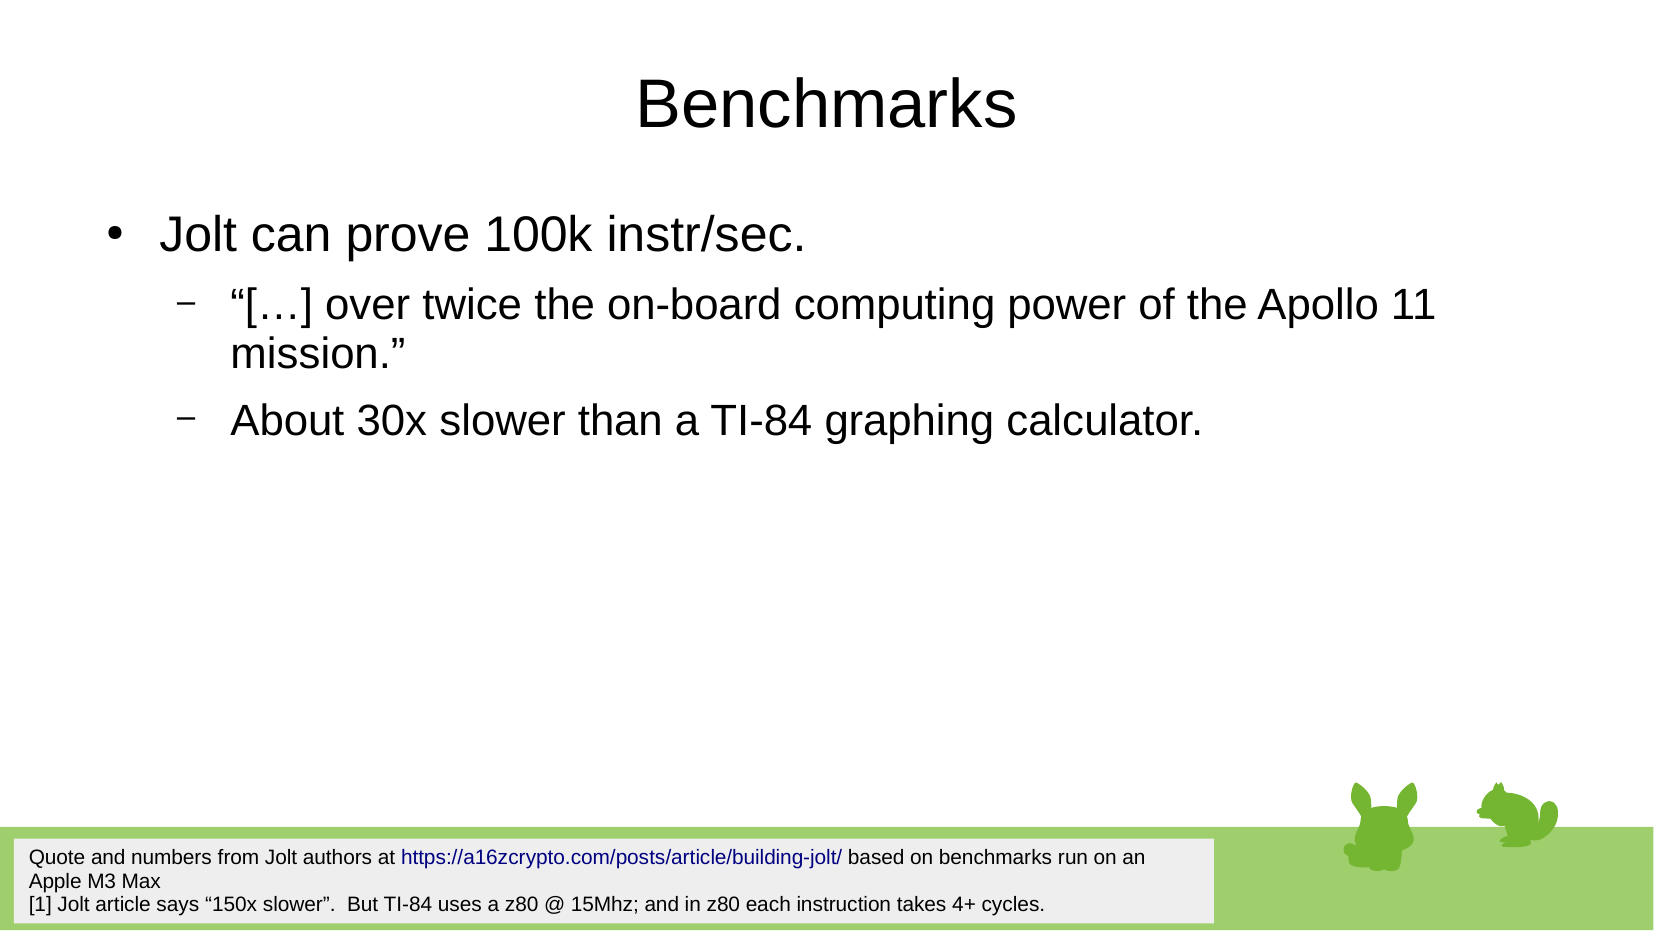

# Benchmarks
Jolt can prove 100k instr/sec.
“[…] over twice the on-board computing power of the Apollo 11 mission.”
About 30x slower than a TI-84 graphing calculator.
Quote and numbers from Jolt authors at https://a16zcrypto.com/posts/article/building-jolt/ based on benchmarks run on an Apple M3 Max
[1] Jolt article says “150x slower”. But TI-84 uses a z80 @ 15Mhz; and in z80 each instruction takes 4+ cycles.